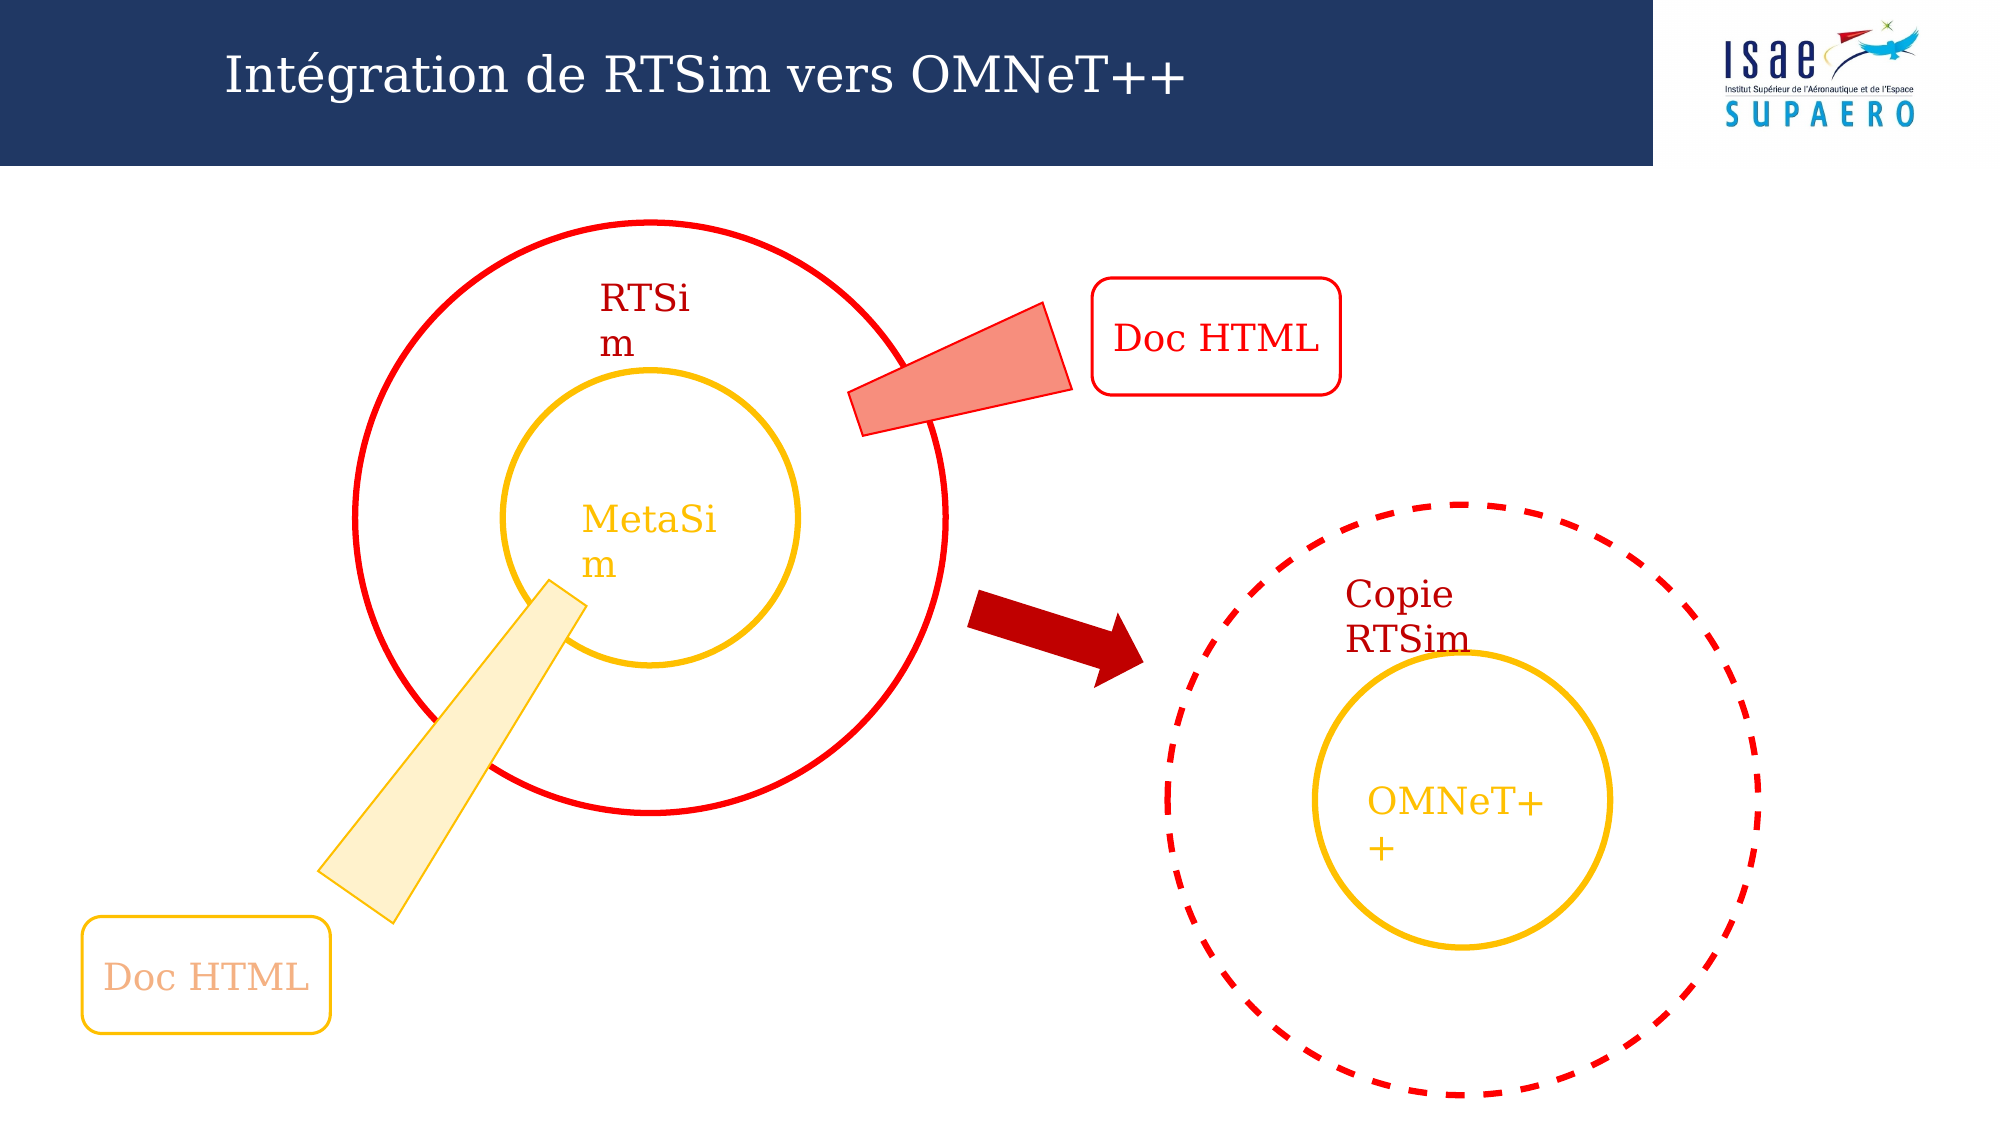

Intégration de RTSim vers OMNeT++
RTSim
Doc HTML
MetaSim
Copie RTSim
OMNeT++
Doc HTML